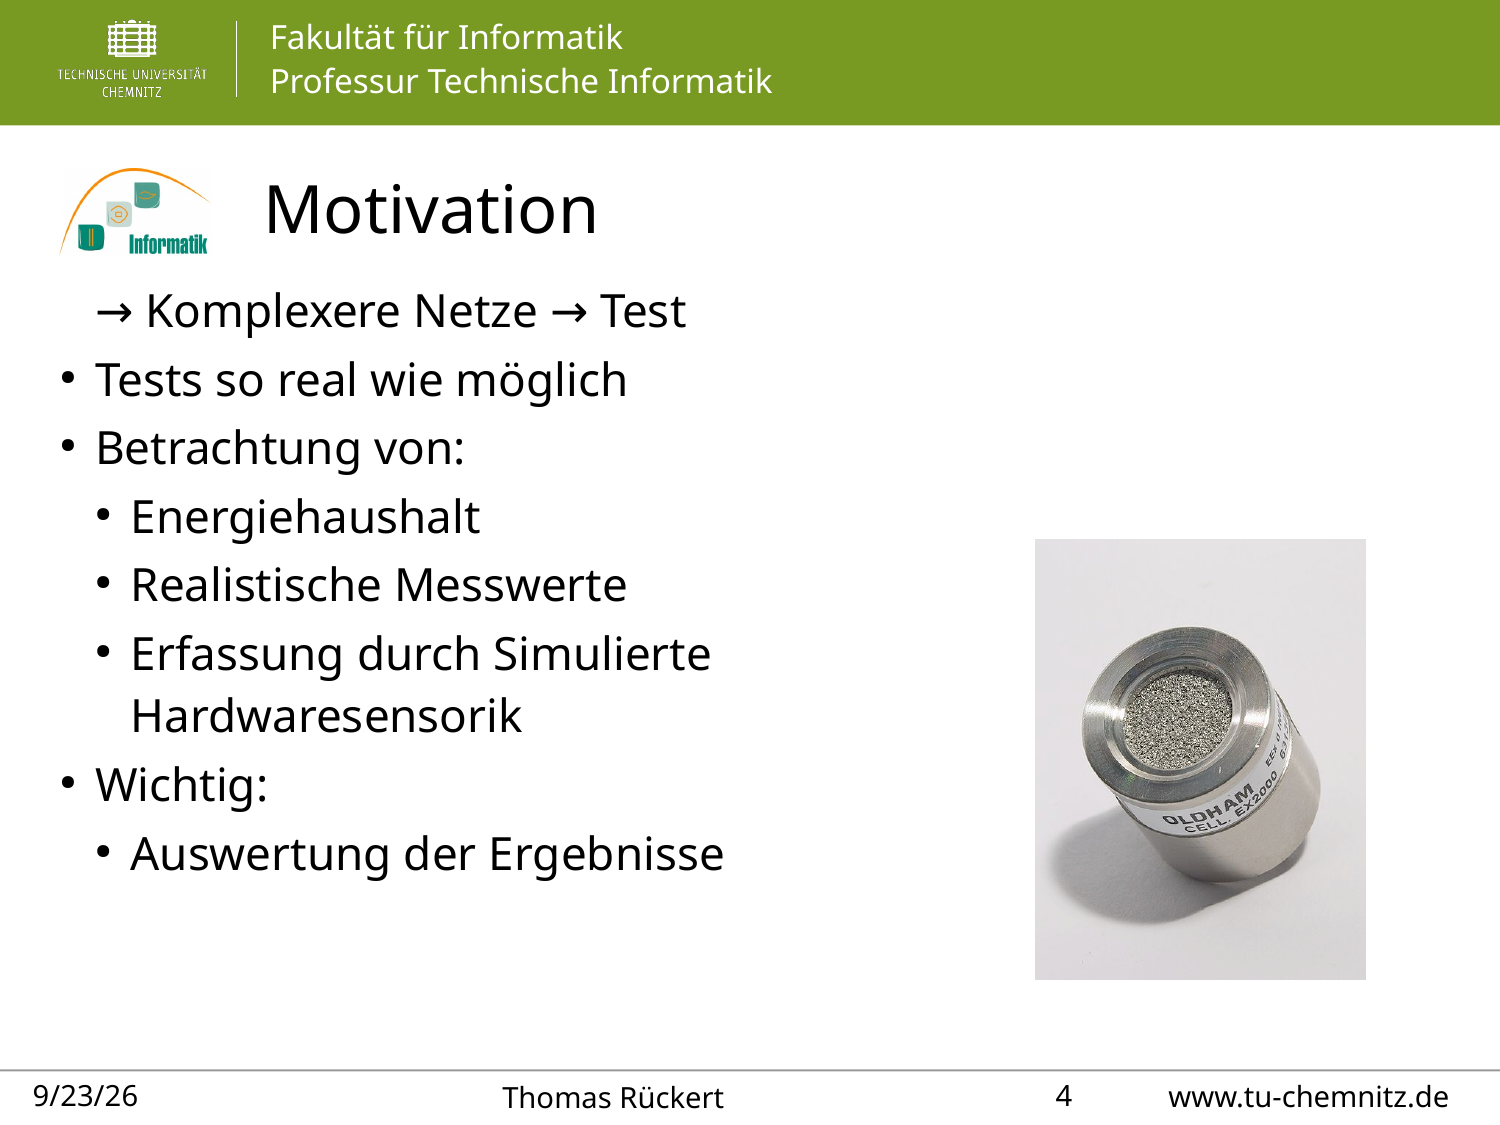

# Motivation
→ Komplexere Netze → Test
Tests so real wie möglich
Betrachtung von:
Energiehaushalt
Realistische Messwerte
Erfassung durch Simulierte Hardwaresensorik
Wichtig:
Auswertung der Ergebnisse
Thomas Rückert